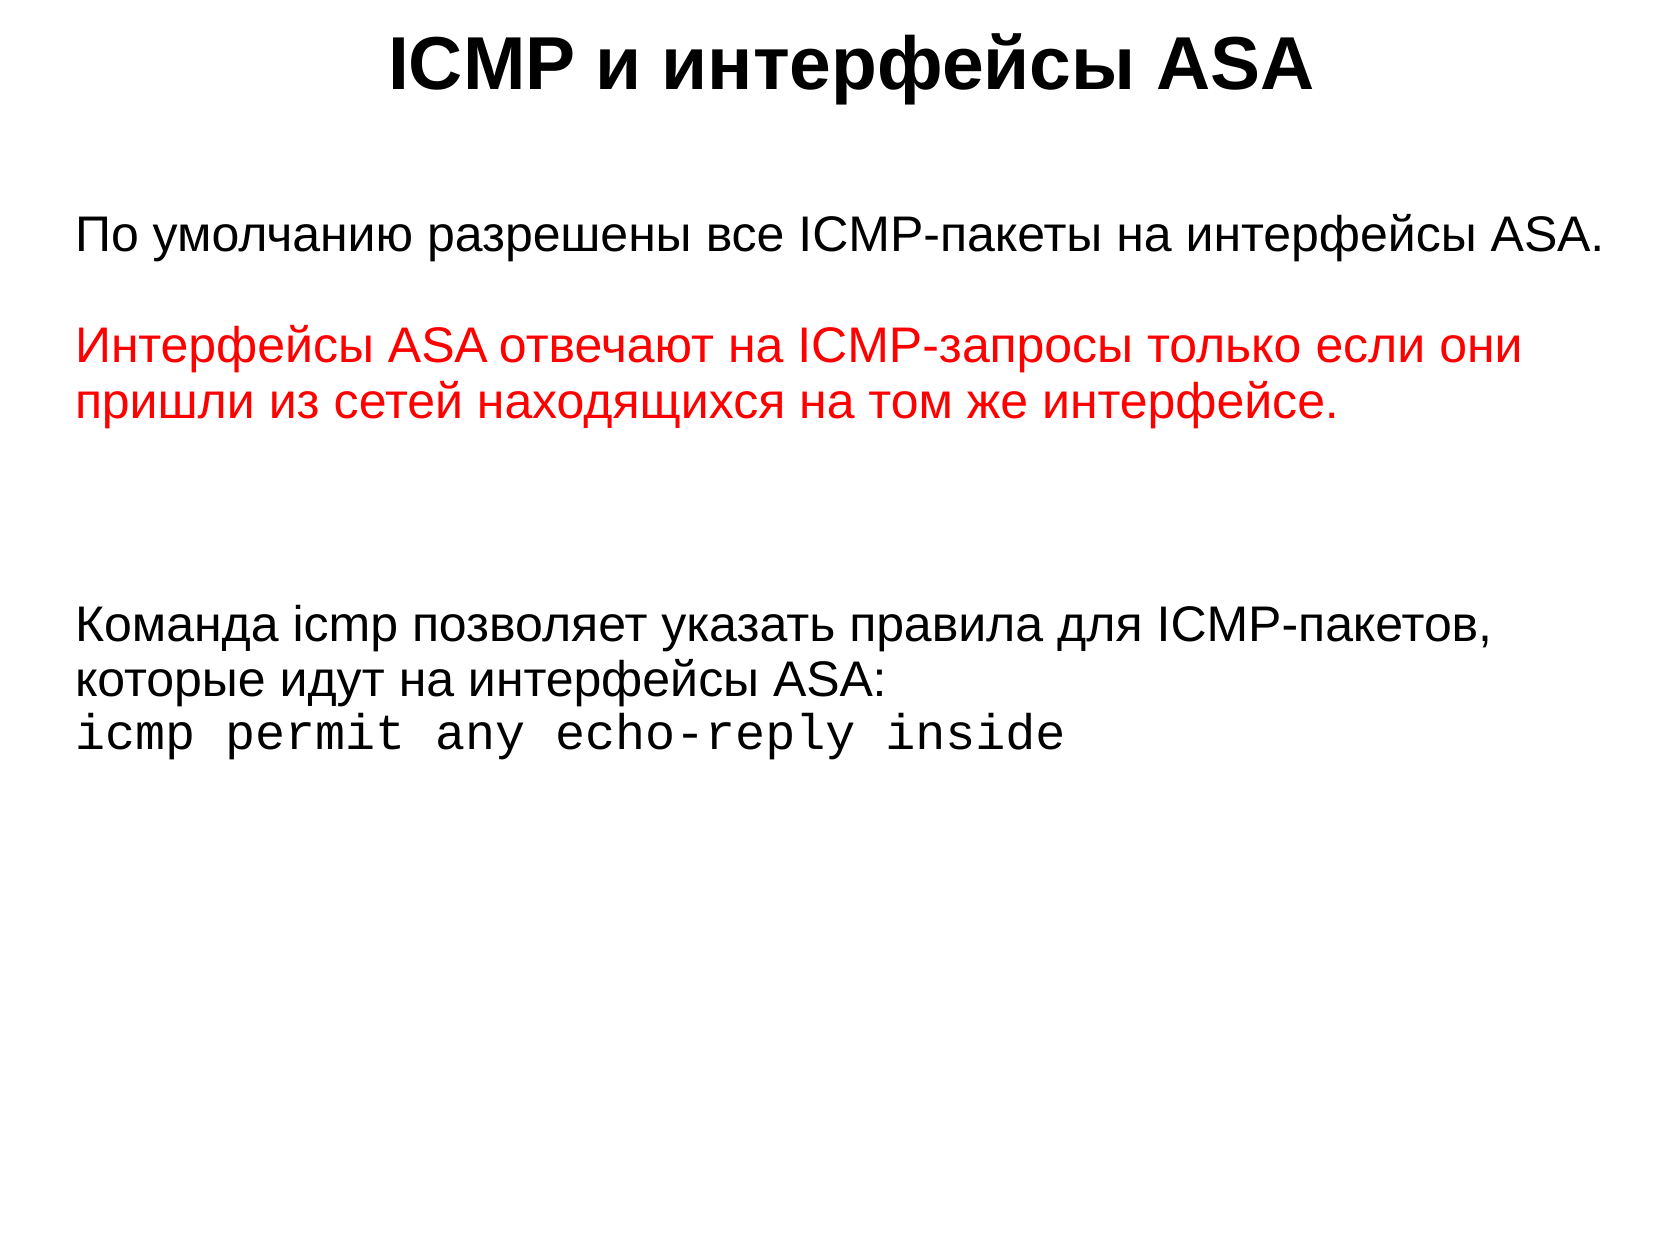

ICMP и интерфейсы ASA
# По умолчанию разрешены все ICMP-пакеты на интерфейсы ASA.
Интерфейсы ASA отвечают на ICMP-запросы только если они пришли из сетей находящихся на том же интерфейсе.
Команда icmp позволяет указать правила для ICMP-пакетов, которые идут на интерфейсы ASA:
icmp permit any echo-reply inside